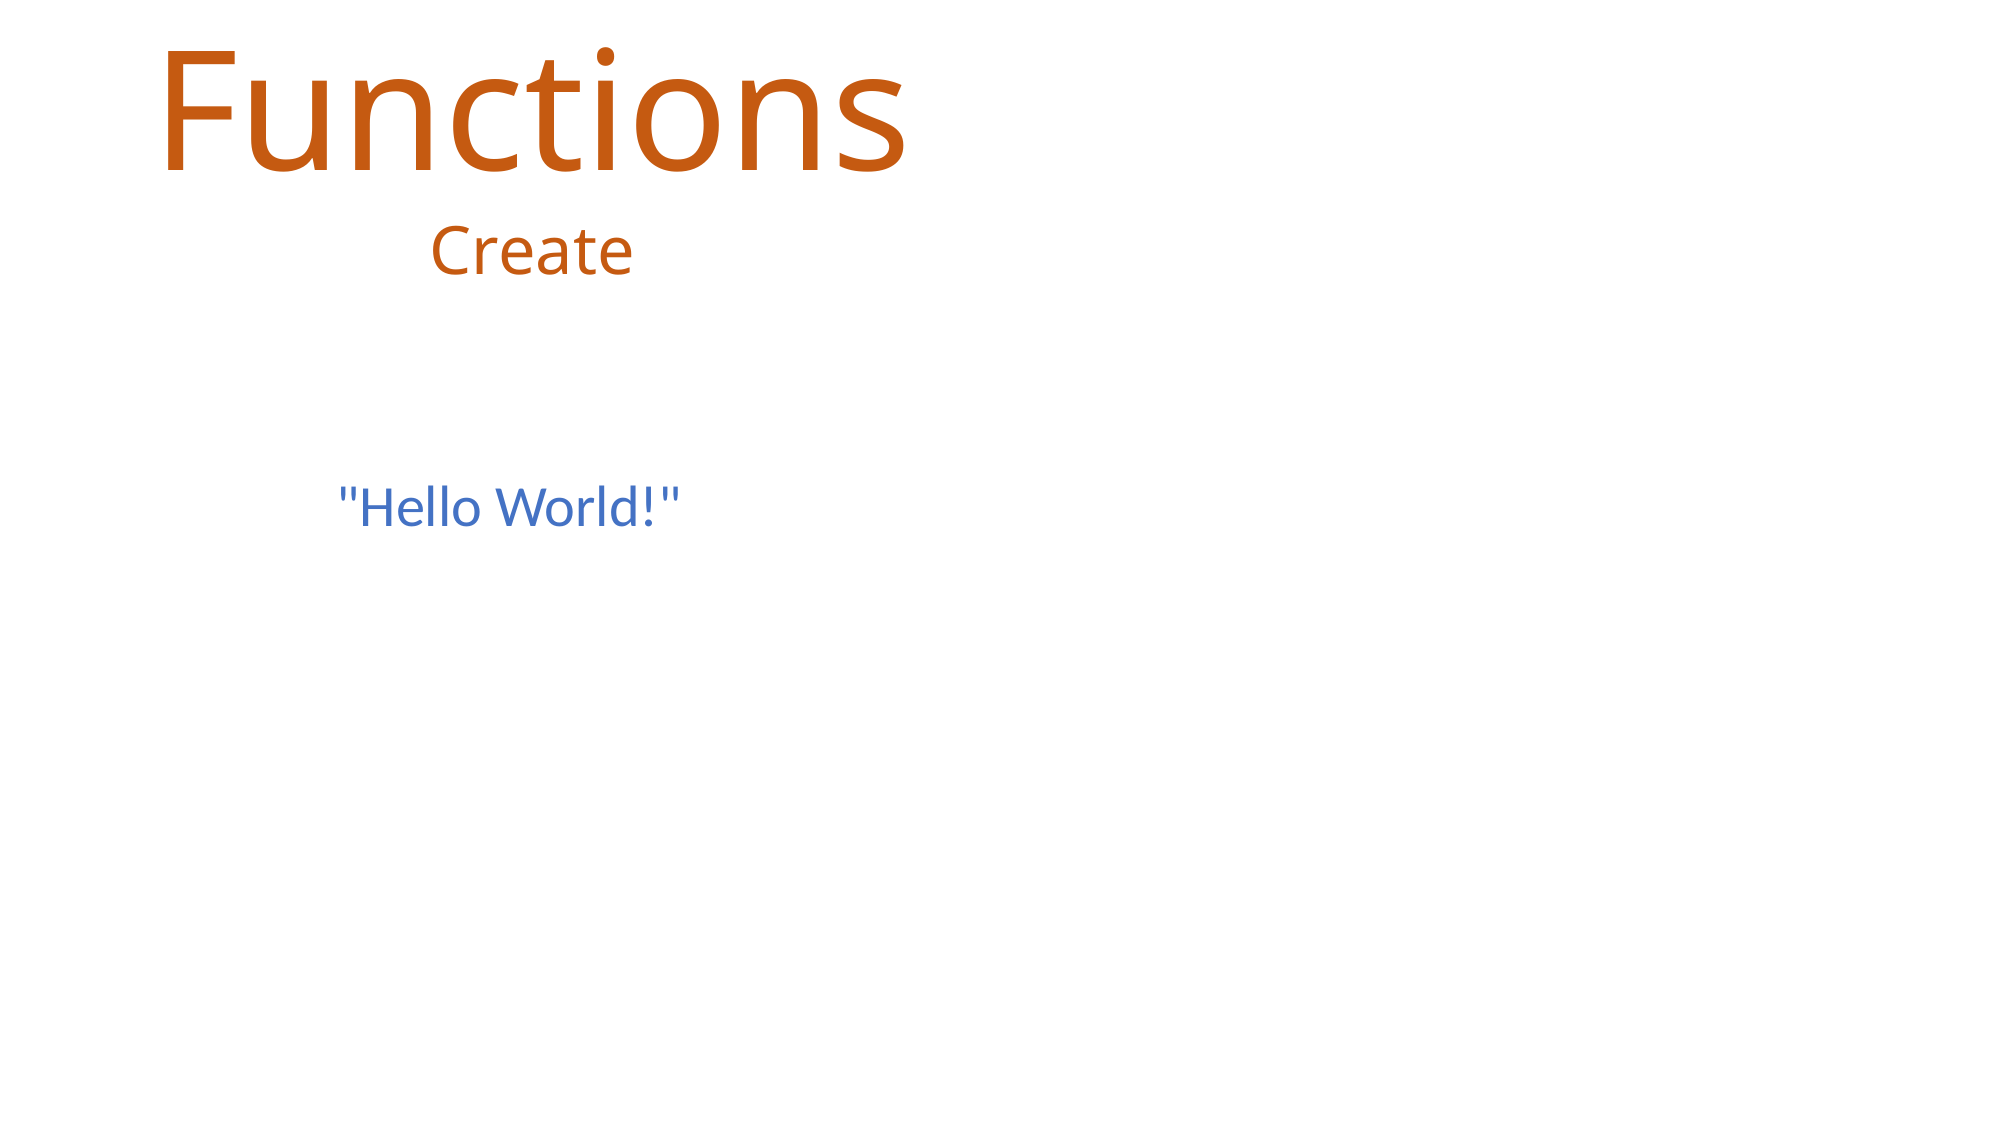

# Functions
Create
def hello_world():
 print("Hello World!")